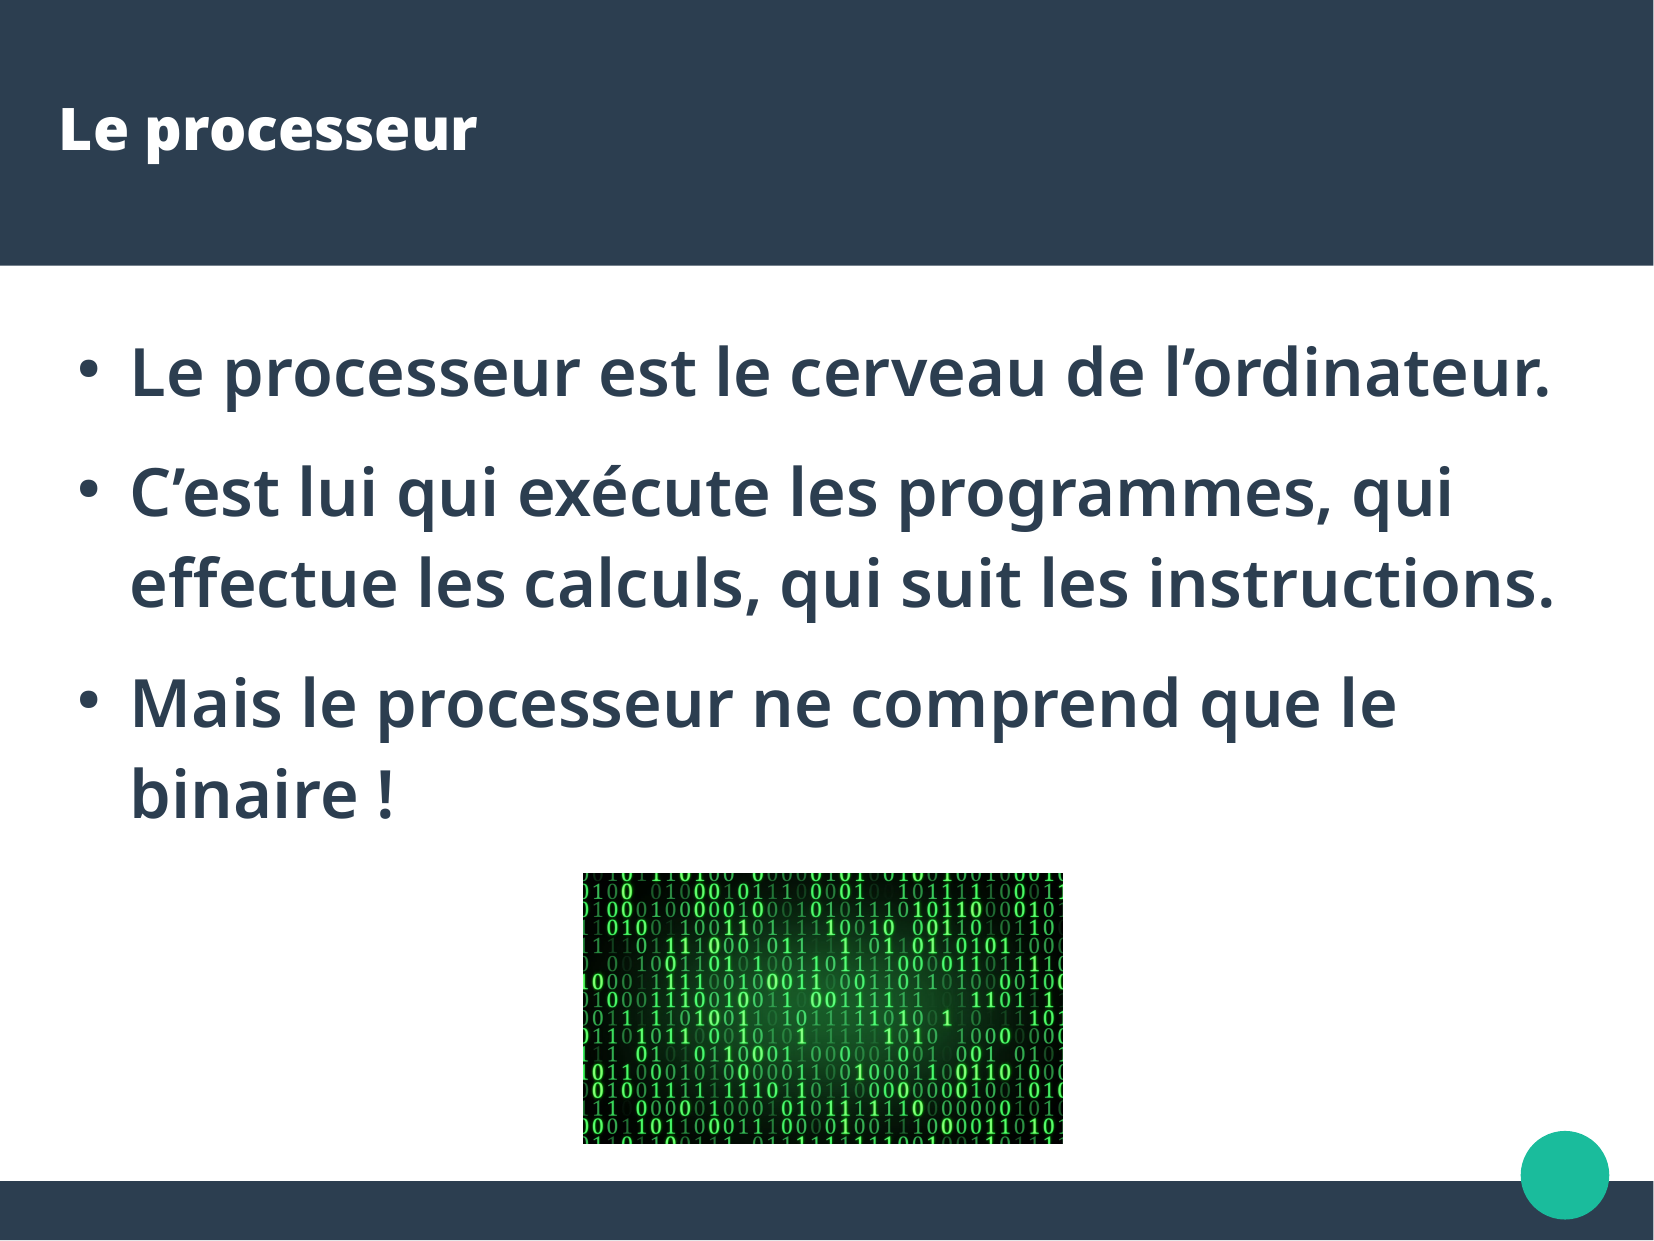

# Le processeur
Le processeur est le cerveau de l’ordinateur.
C’est lui qui exécute les programmes, qui effectue les calculs, qui suit les instructions.
Mais le processeur ne comprend que le binaire !